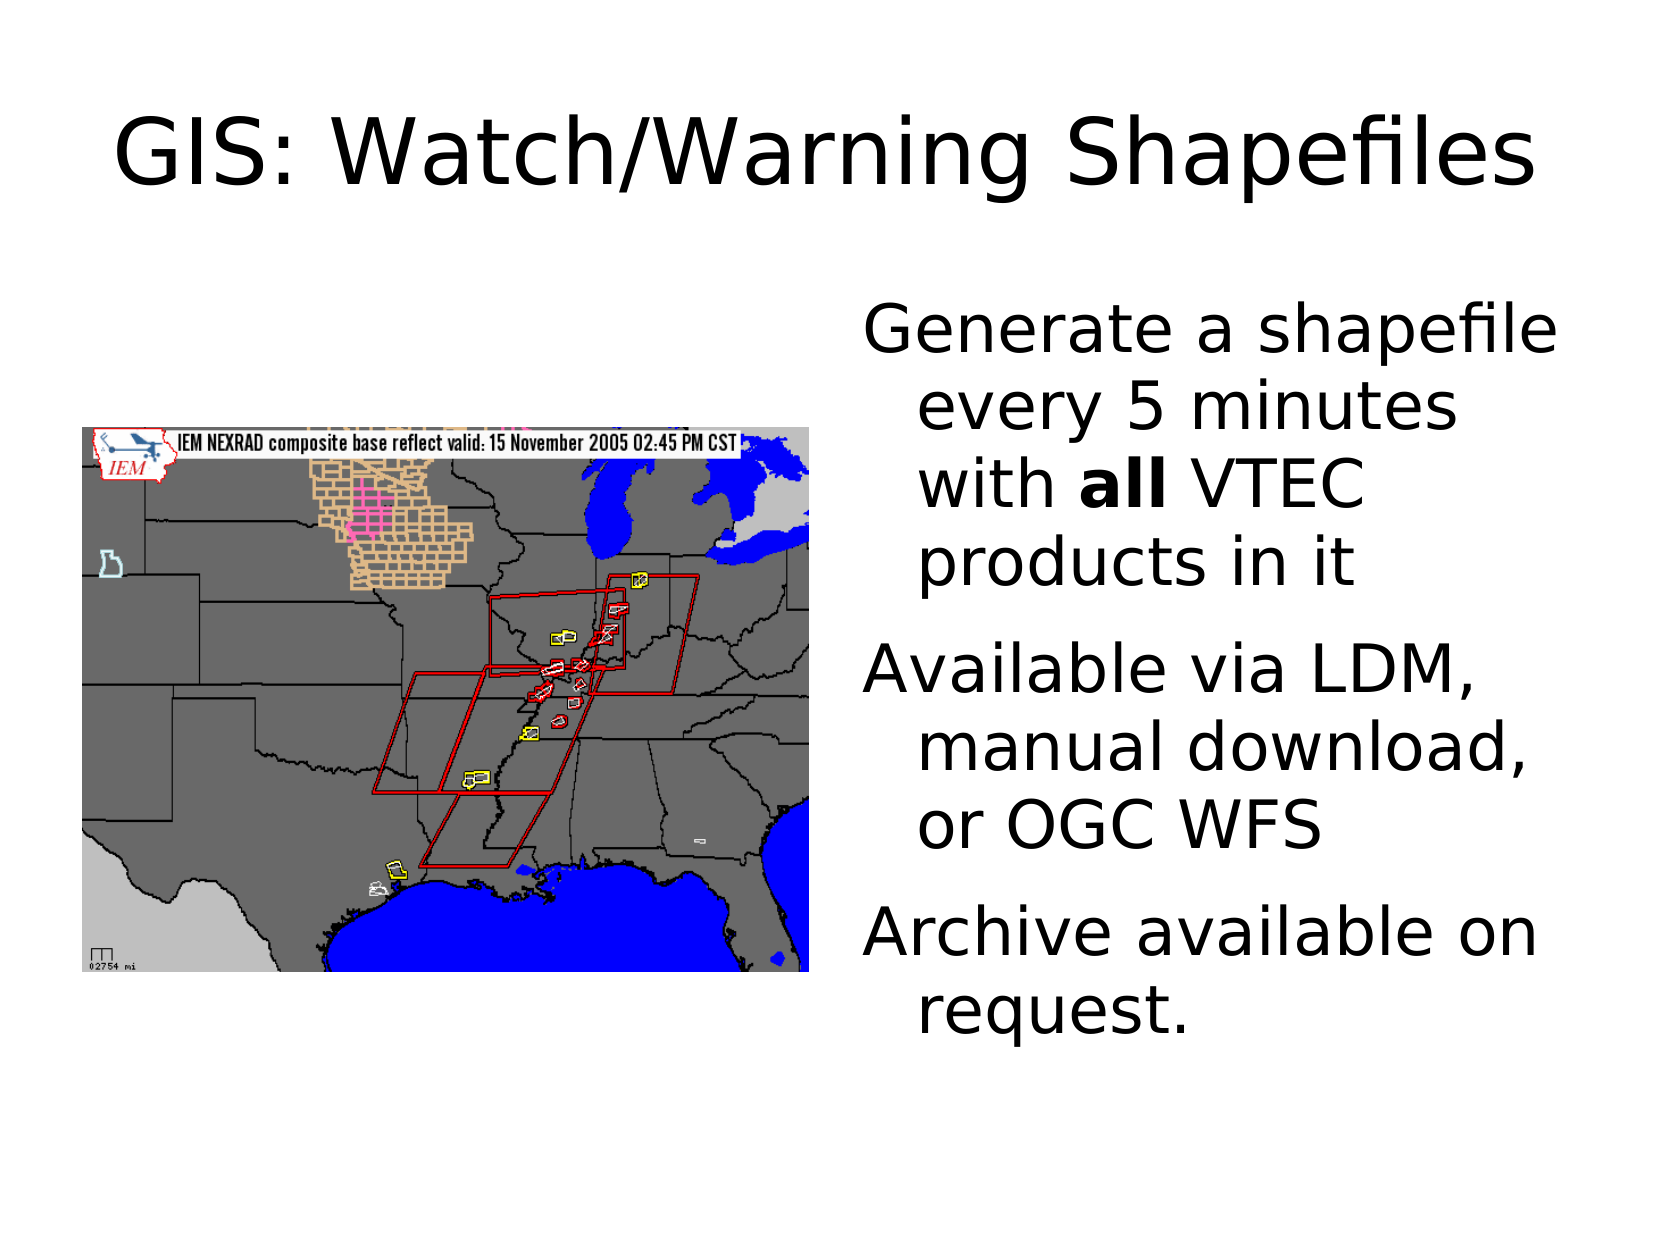

# GIS: Watch/Warning Shapefiles
Generate a shapefile every 5 minutes with all VTEC products in it
Available via LDM, manual download, or OGC WFS
Archive available on request.